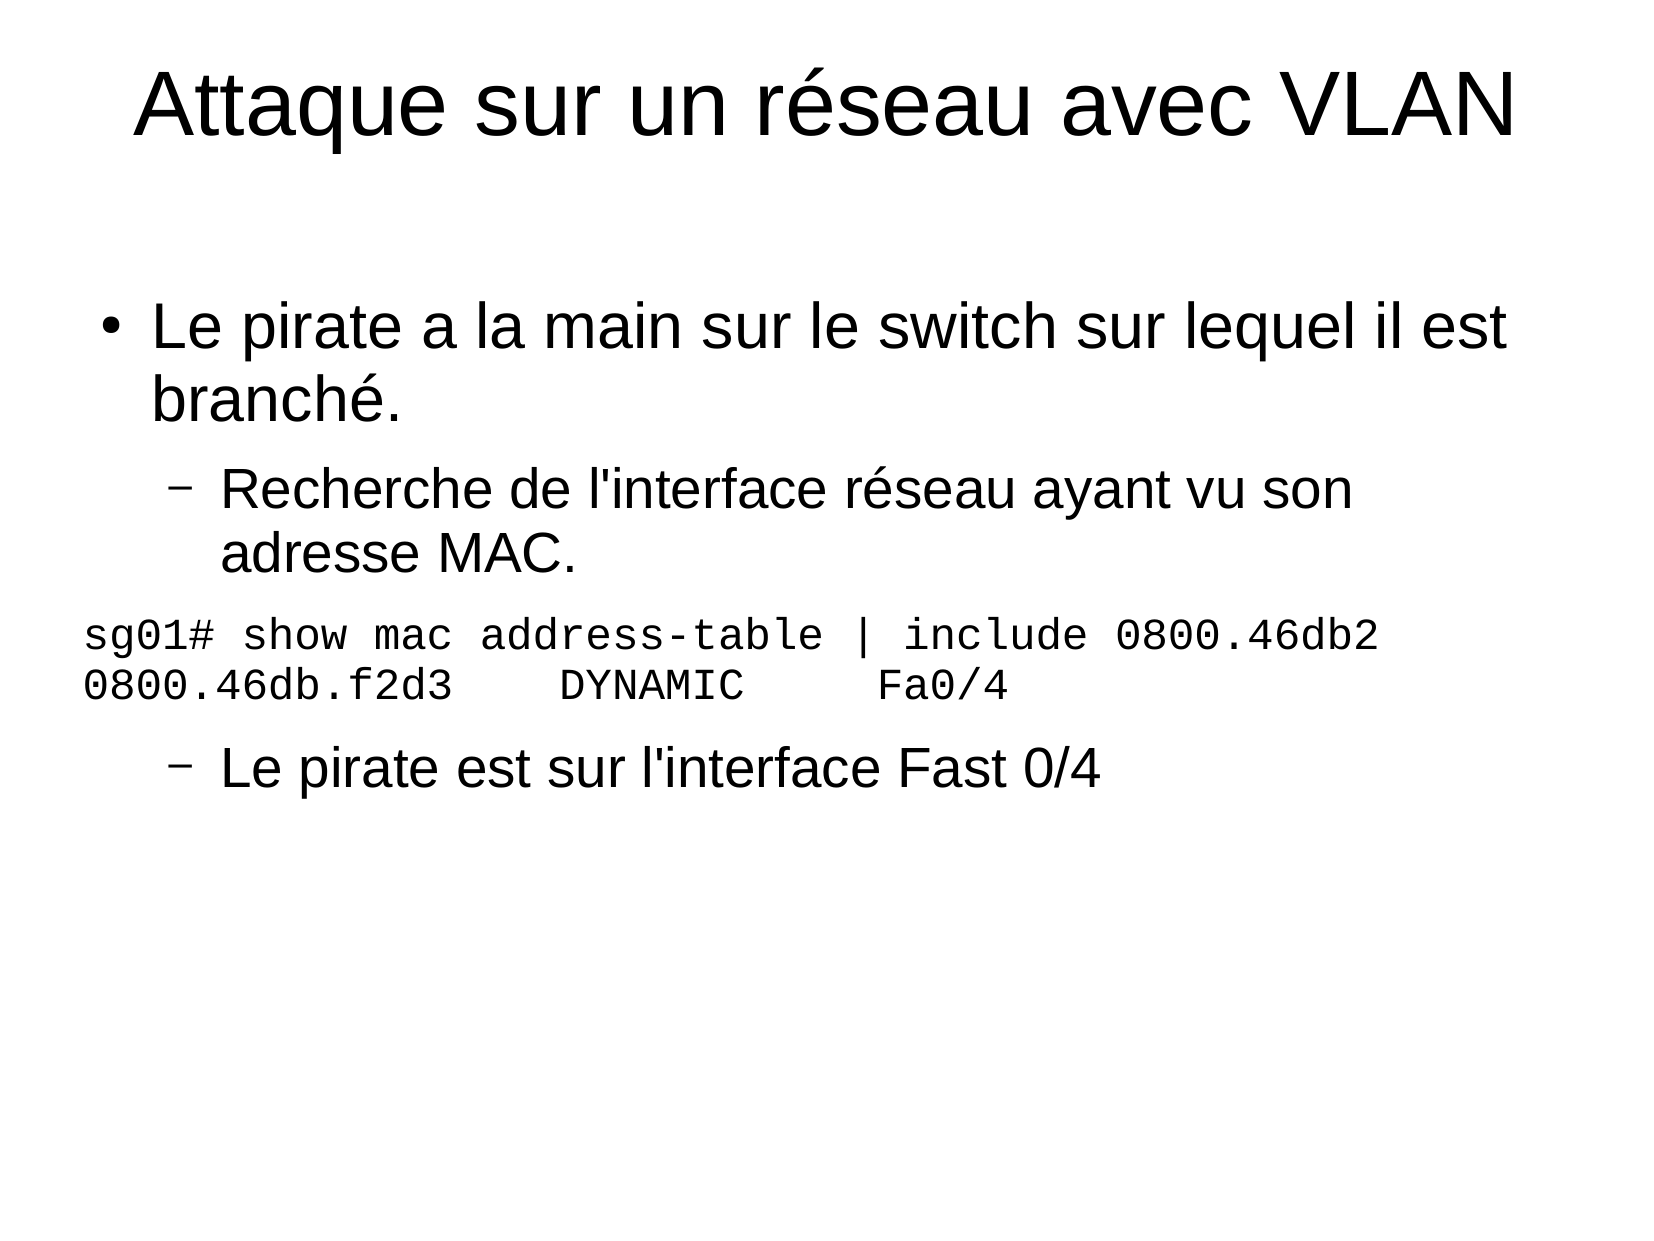

# Attaque sur un réseau avec VLAN
Le pirate a la main sur le switch sur lequel il est branché.
Recherche de l'interface réseau ayant vu son adresse MAC.
sg01# show mac address-table | include 0800.46db2 0800.46db.f2d3 DYNAMIC Fa0/4
Le pirate est sur l'interface Fast 0/4